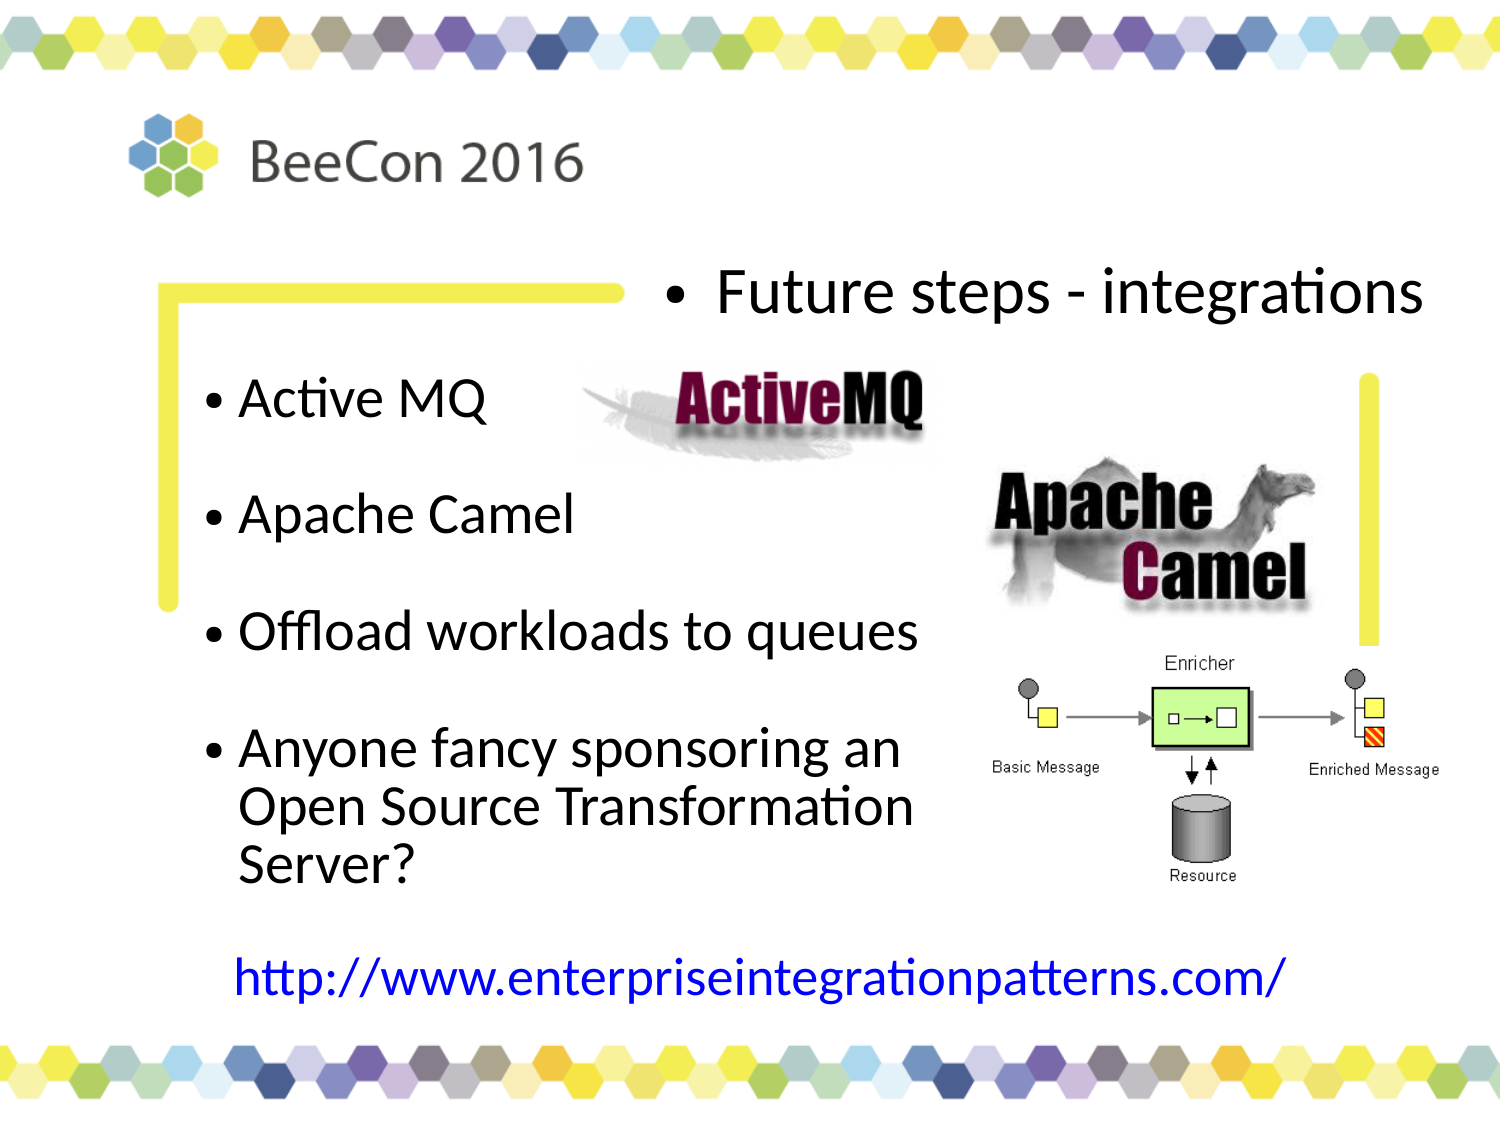

# Future steps - integrations
Active MQ
Apache Camel
Offload workloads to queues
Anyone fancy sponsoring an Open Source Transformation Server?
http://www.enterpriseintegrationpatterns.com/